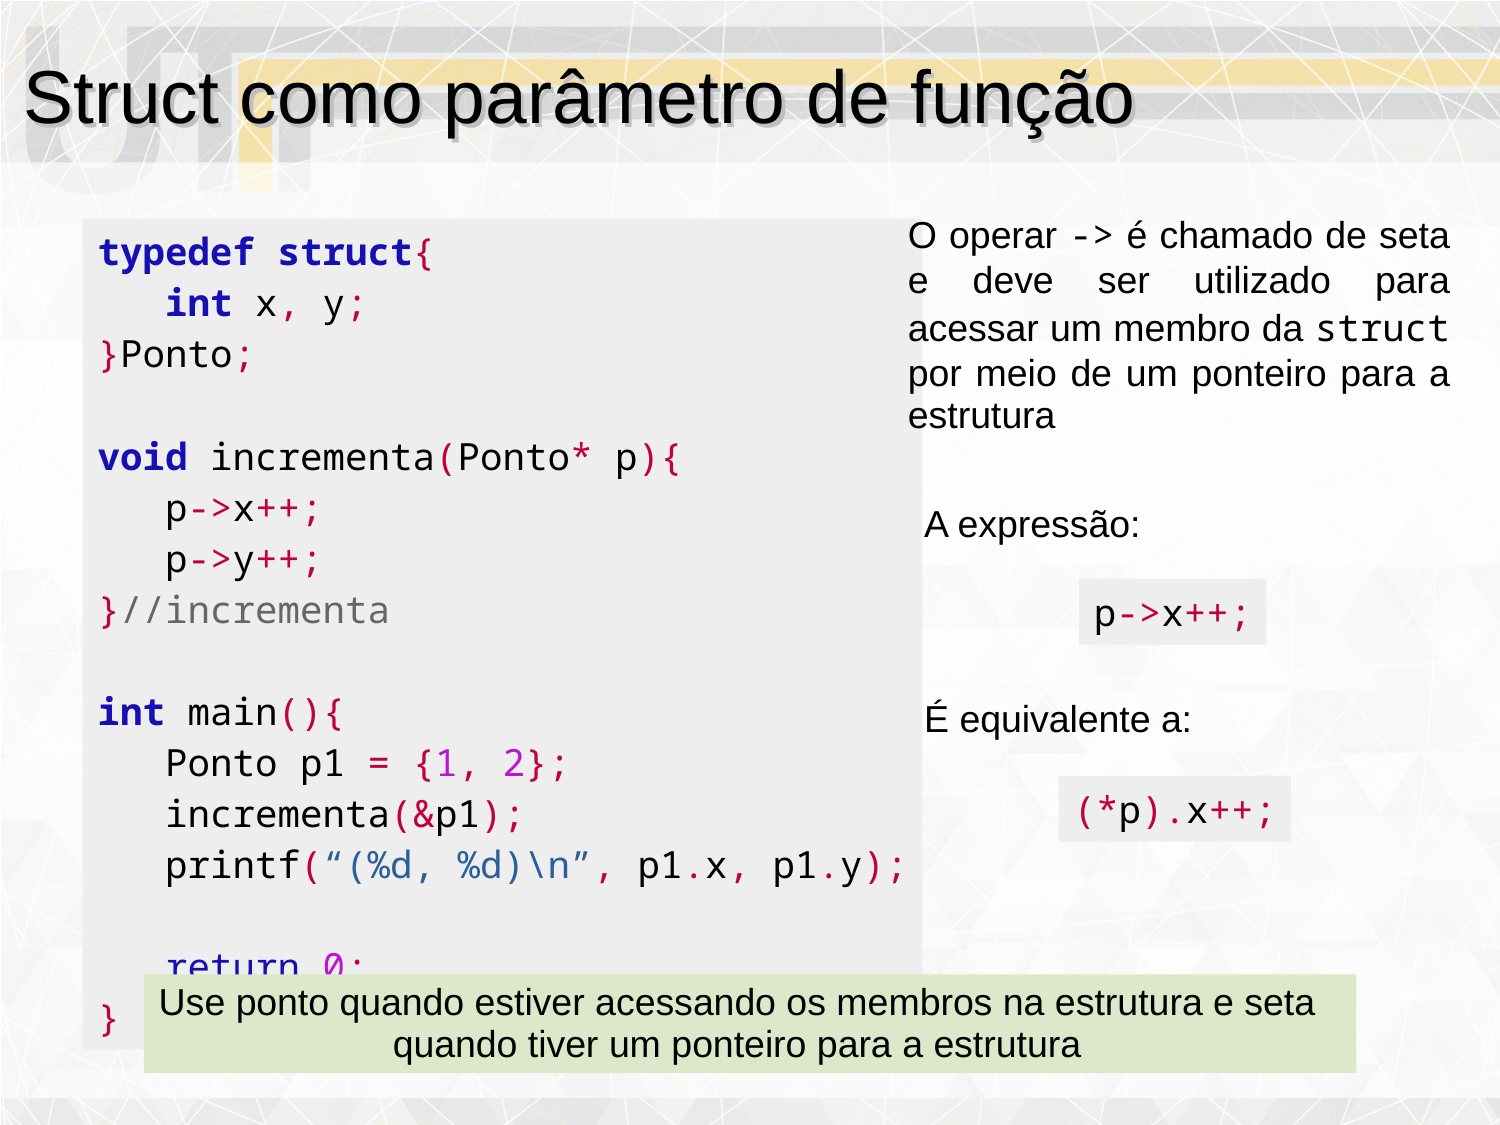

# Struct como parâmetro de função
O operar -> é chamado de seta e deve ser utilizado para acessar um membro da struct por meio de um ponteiro para a estrutura
typedef struct{
 int x, y;
}Ponto;
void incrementa(Ponto* p){
 p->x++;
 p->y++;
}//incrementa
int main(){
 Ponto p1 = {1, 2};
 incrementa(&p1);
 printf(“(%d, %d)\n”, p1.x, p1.y);
 return 0;
}
A expressão:
p->x++;
É equivalente a:
(*p).x++;
Use ponto quando estiver acessando os membros na estrutura e seta quando tiver um ponteiro para a estrutura